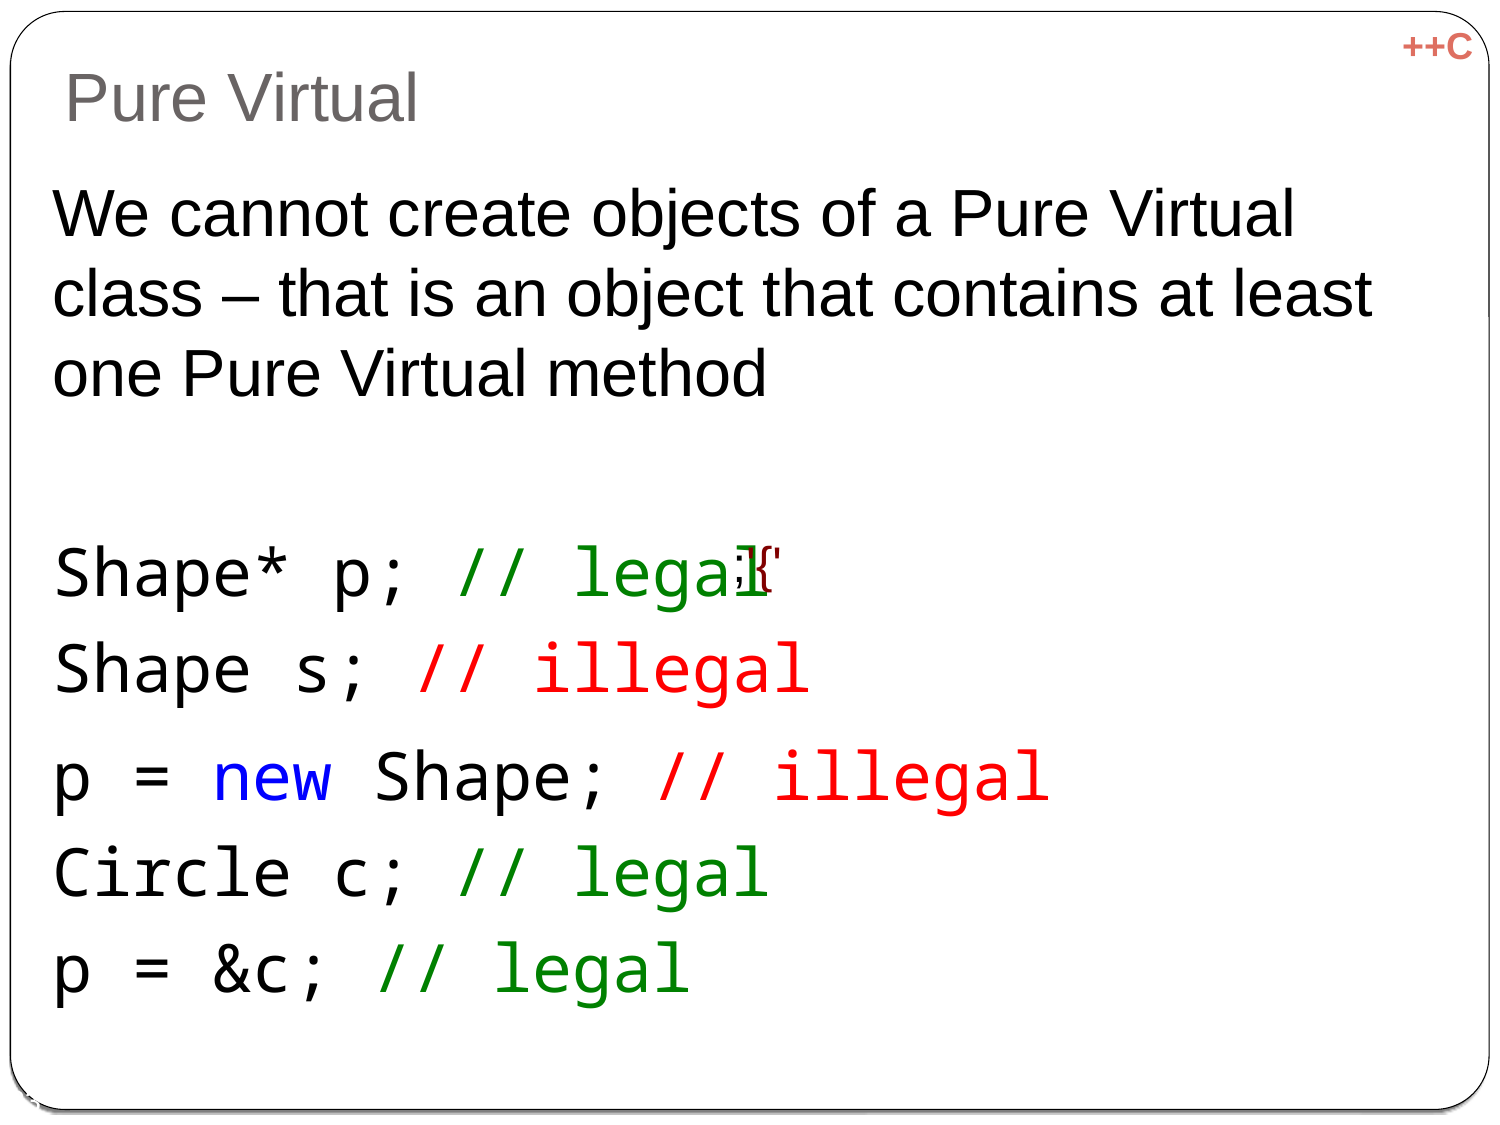

# Pure Virtual
We cannot create objects of a Pure Virtual class – that is an object that contains at least one Pure Virtual method
Shape* p; // legal
Shape s; // illegal
p = new Shape; // illegal
Circle c; // legal
p = &c; // legal
'}';